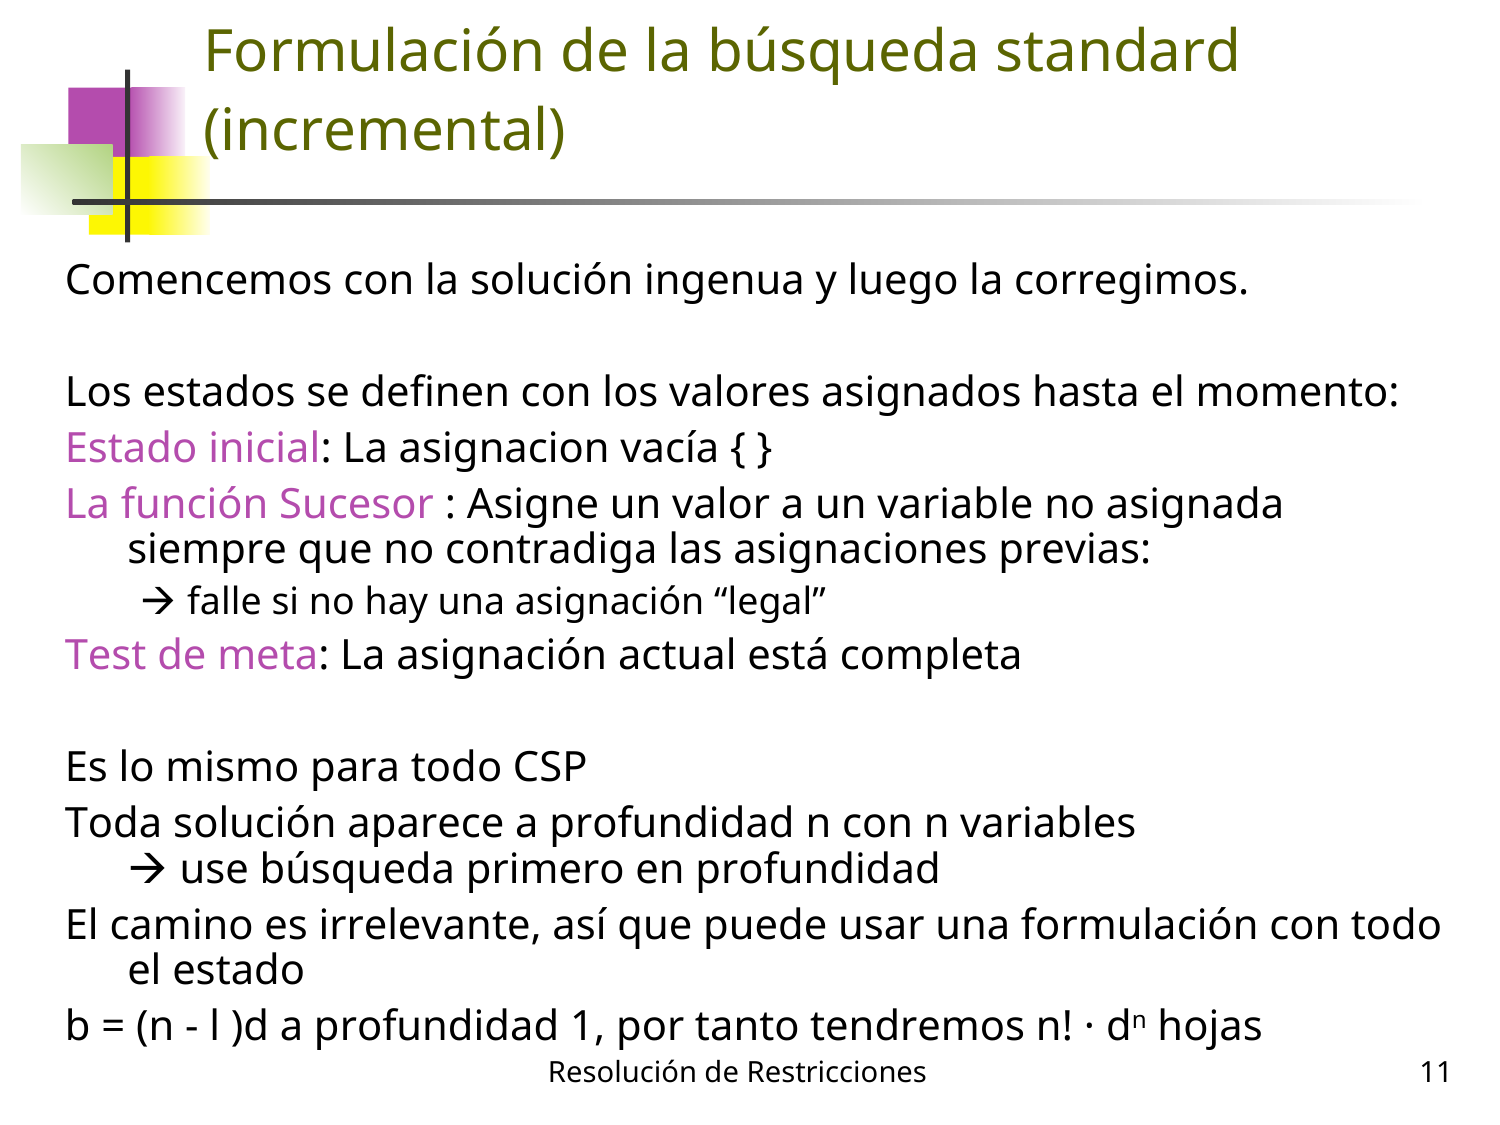

# Formulación de la búsqueda standard (incremental)
Comencemos con la solución ingenua y luego la corregimos.
Los estados se definen con los valores asignados hasta el momento:
Estado inicial: La asignacion vacía { }
La función Sucesor : Asigne un valor a un variable no asignada siempre que no contradiga las asignaciones previas:
 falle si no hay una asignación “legal”
Test de meta: La asignación actual está completa
Es lo mismo para todo CSP
Toda solución aparece a profundidad n con n variables
 use búsqueda primero en profundidad
El camino es irrelevante, así que puede usar una formulación con todo el estado
b = (n - l )d a profundidad 1, por tanto tendremos n! · dn hojas
Resolución de Restricciones
11